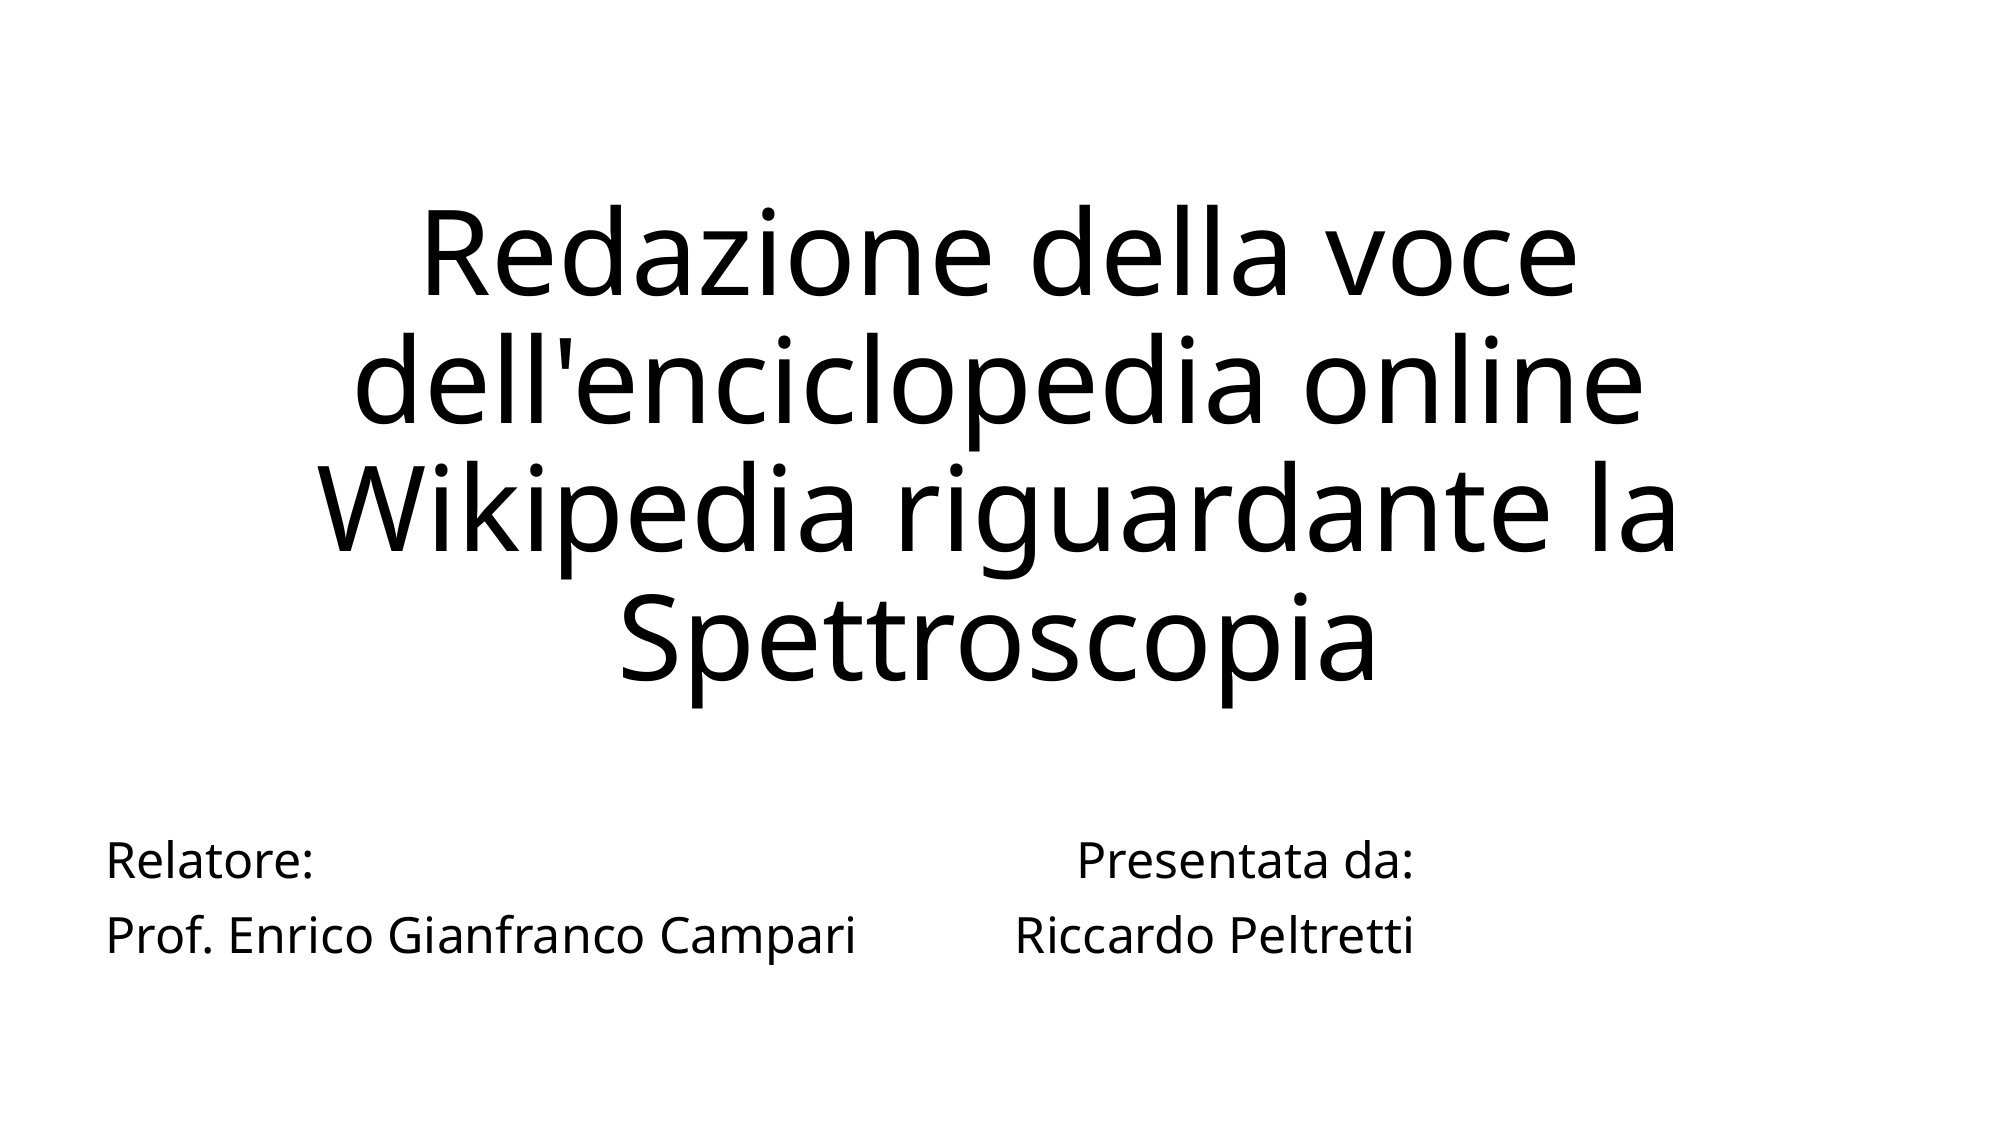

# Redazione della voce dell'enciclopedia online Wikipedia riguardante la Spettroscopia
Relatore:
Prof. Enrico Gianfranco Campari
Presentata da:
Riccardo Peltretti